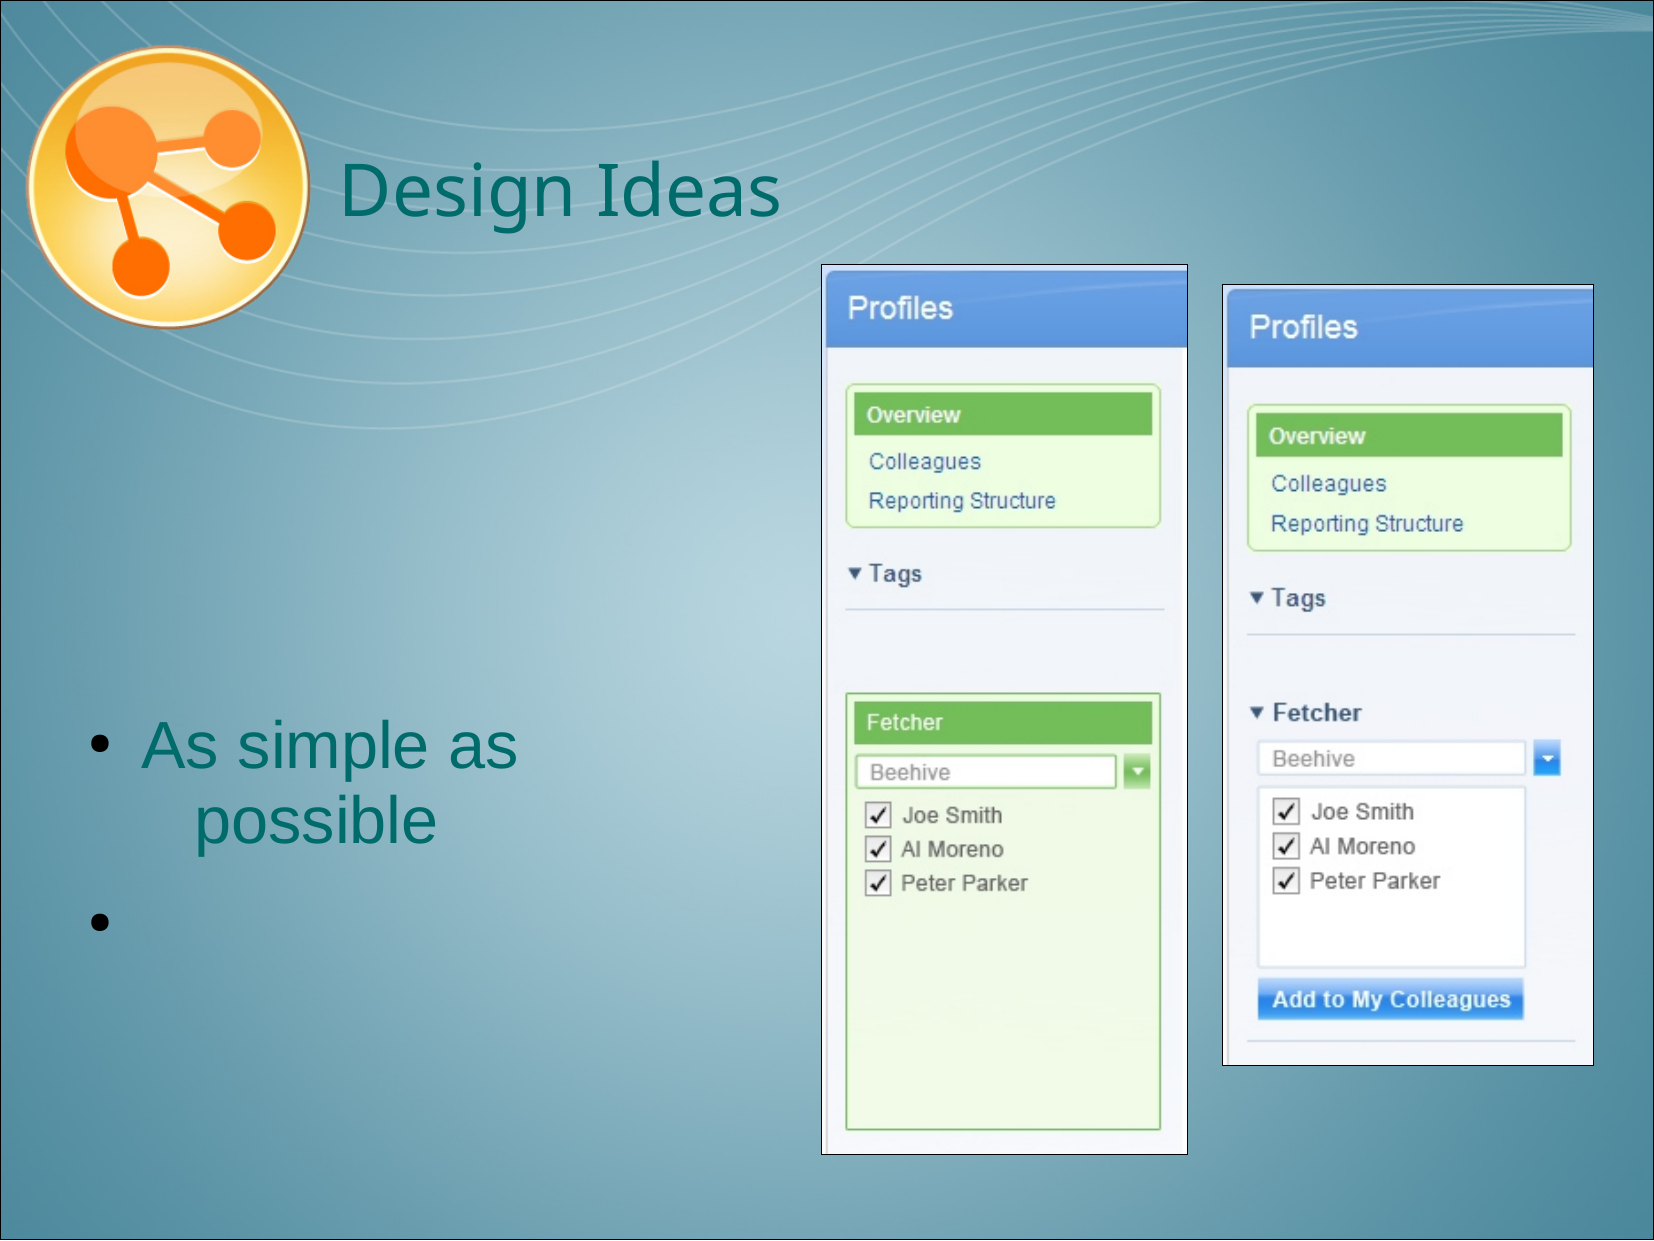

# Design Ideas
As simple as possible